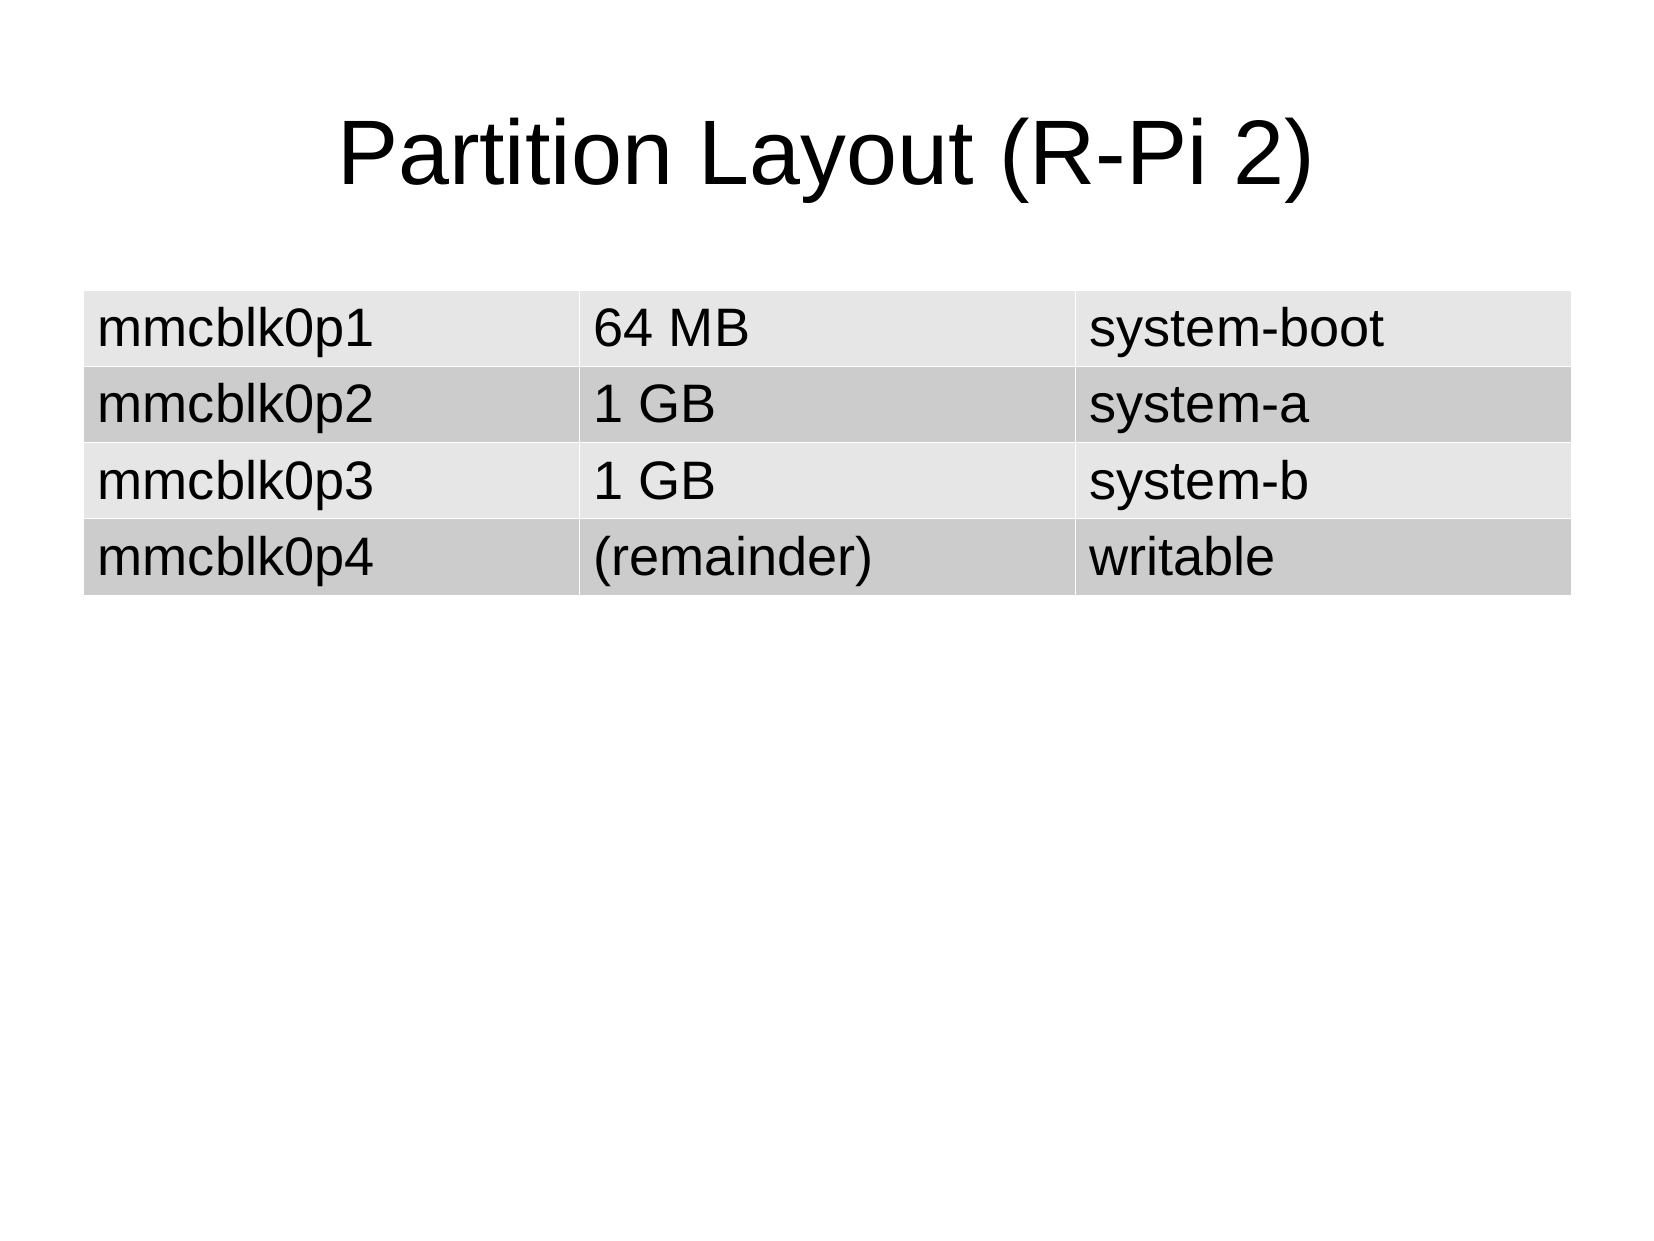

# Partition Layout (R-Pi 2)
| mmcblk0p1 | 64 MB | system-boot |
| --- | --- | --- |
| mmcblk0p2 | 1 GB | system-a |
| mmcblk0p3 | 1 GB | system-b |
| mmcblk0p4 | (remainder) | writable |